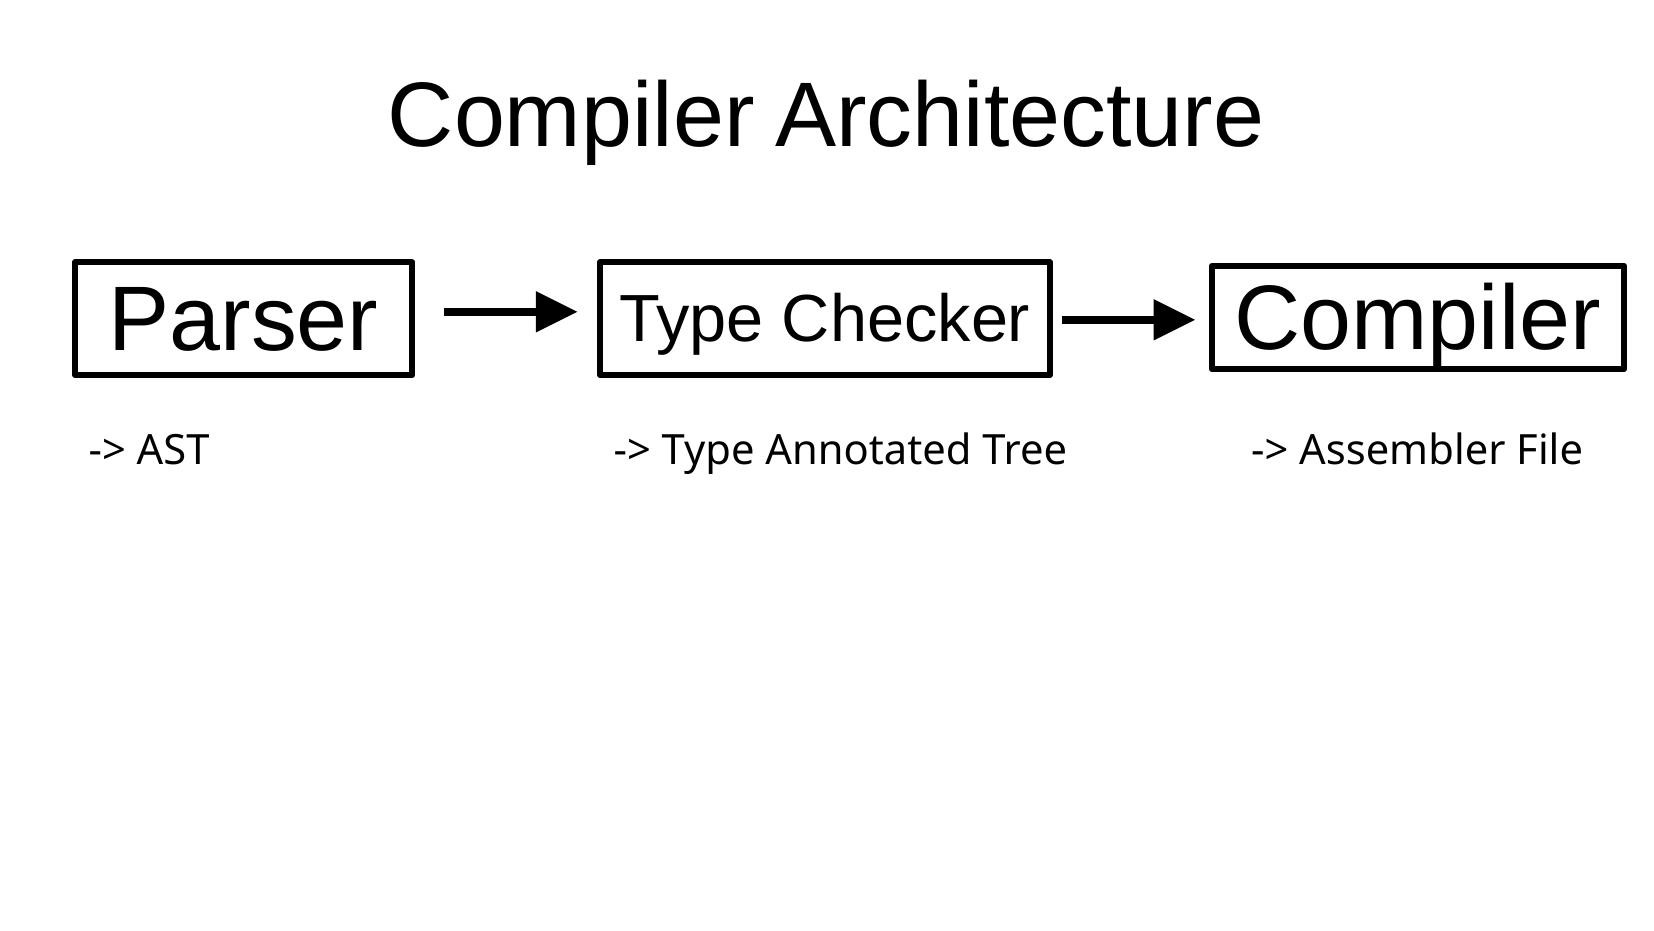

# Compiler Architecture
Parser
Type Checker
Compiler
-> AST
-> Type Annotated Tree
-> Assembler File